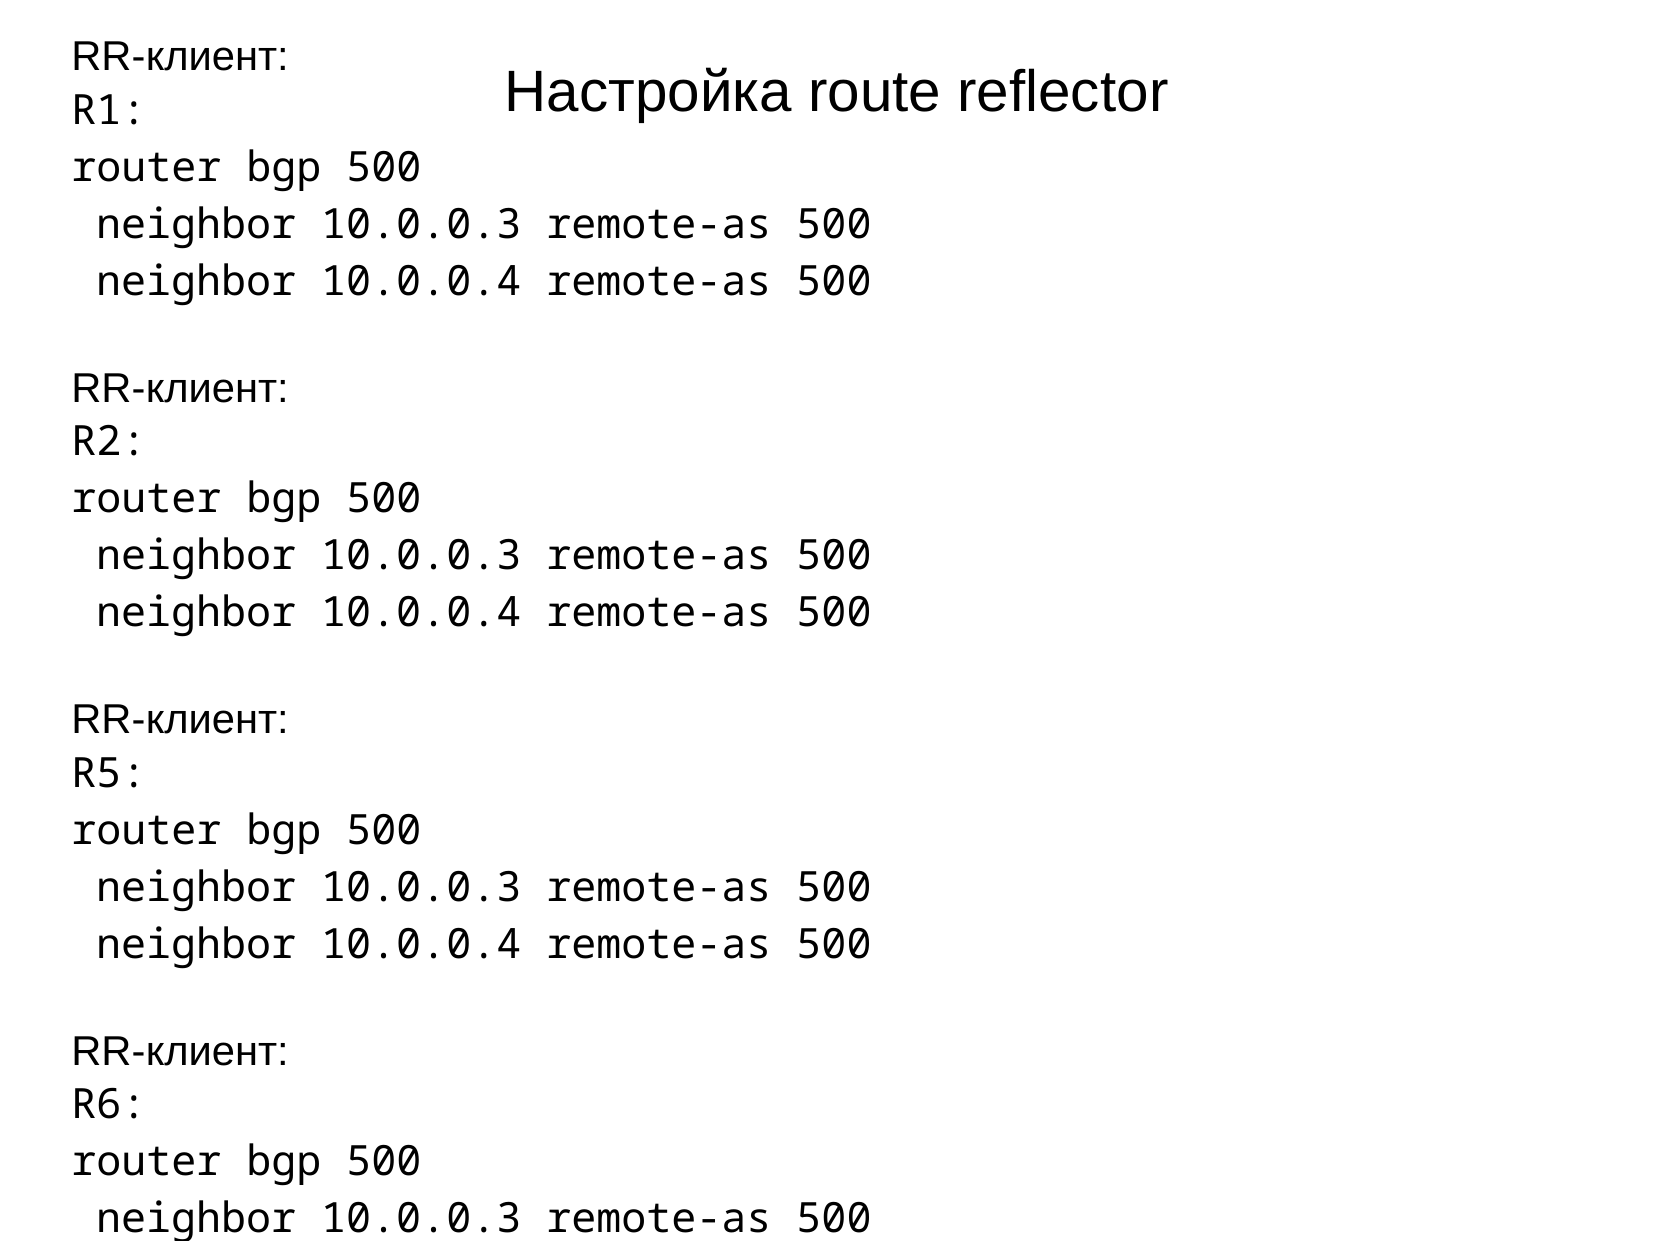

Настройка route reflector
# RR-клиент:
R1:
router bgp 500
 neighbor 10.0.0.3 remote-as 500
 neighbor 10.0.0.4 remote-as 500
RR-клиент:
R2:
router bgp 500
 neighbor 10.0.0.3 remote-as 500
 neighbor 10.0.0.4 remote-as 500
RR-клиент:
R5:
router bgp 500
 neighbor 10.0.0.3 remote-as 500
 neighbor 10.0.0.4 remote-as 500
RR-клиент:
R6:
router bgp 500
 neighbor 10.0.0.3 remote-as 500
 neighbor 10.0.0.4 remote-as 500